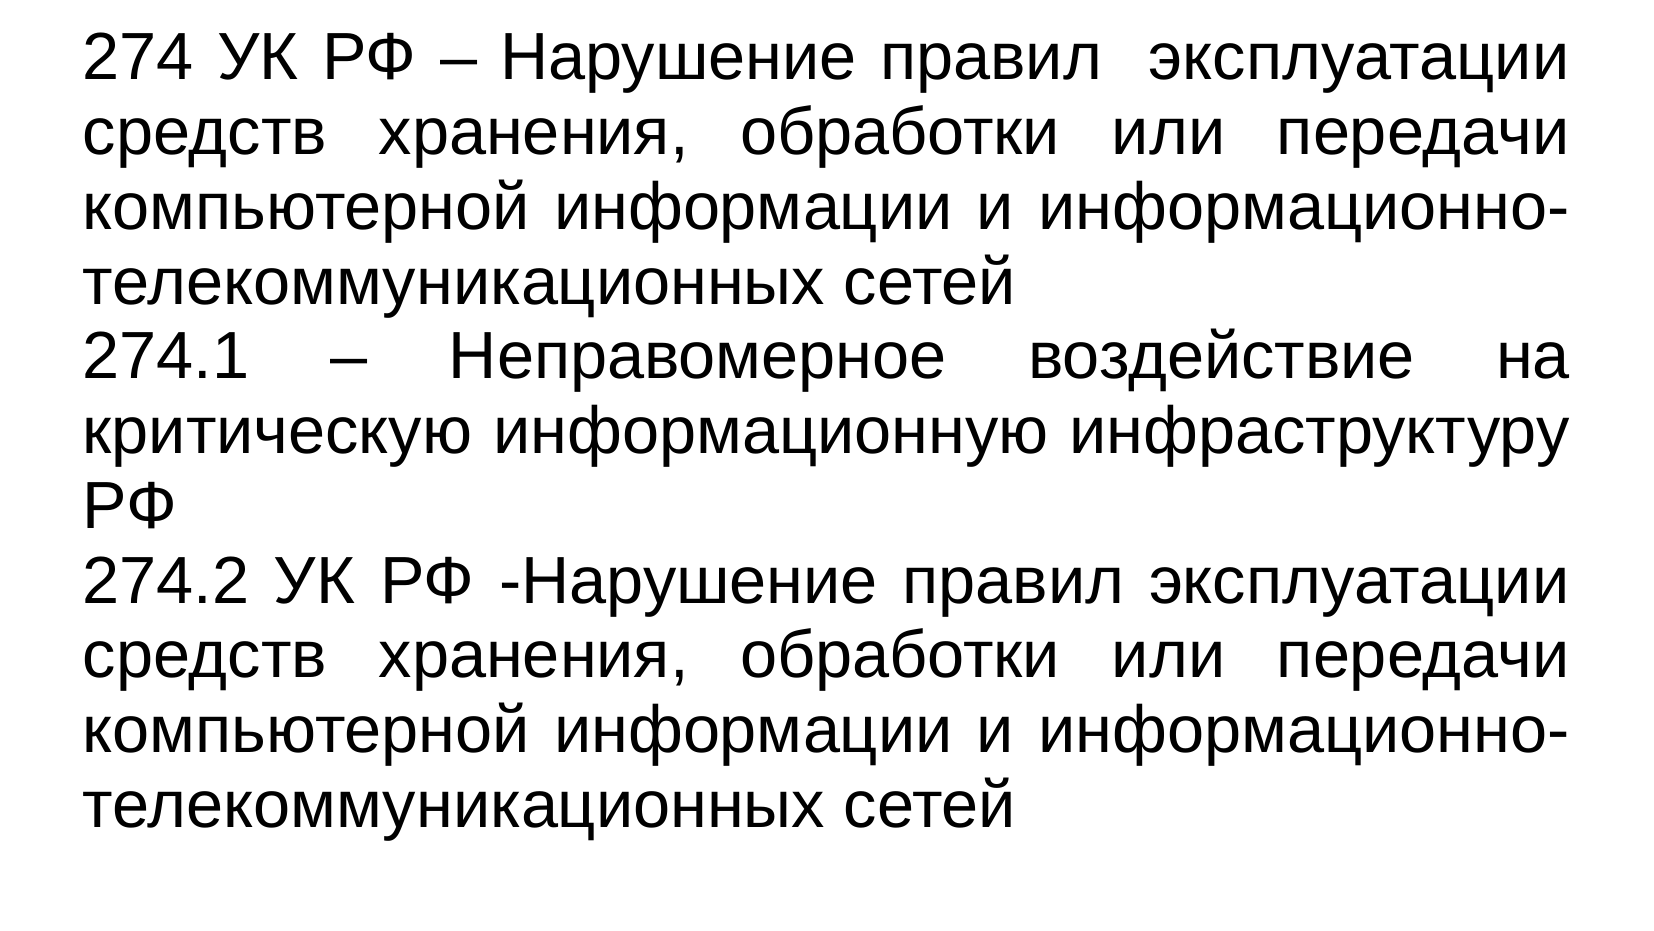

# 274 УК РФ – Нарушение правил эксплуатации средств хранения, обработки или передачи компьютерной информации и информационно-телекоммуникационных сетей
274.1 – Неправомерное воздействие на критическую информационную инфраструктуру РФ
274.2 УК РФ -Нарушение правил эксплуатации средств хранения, обработки или передачи компьютерной информации и информационно-телекоммуникационных сетей